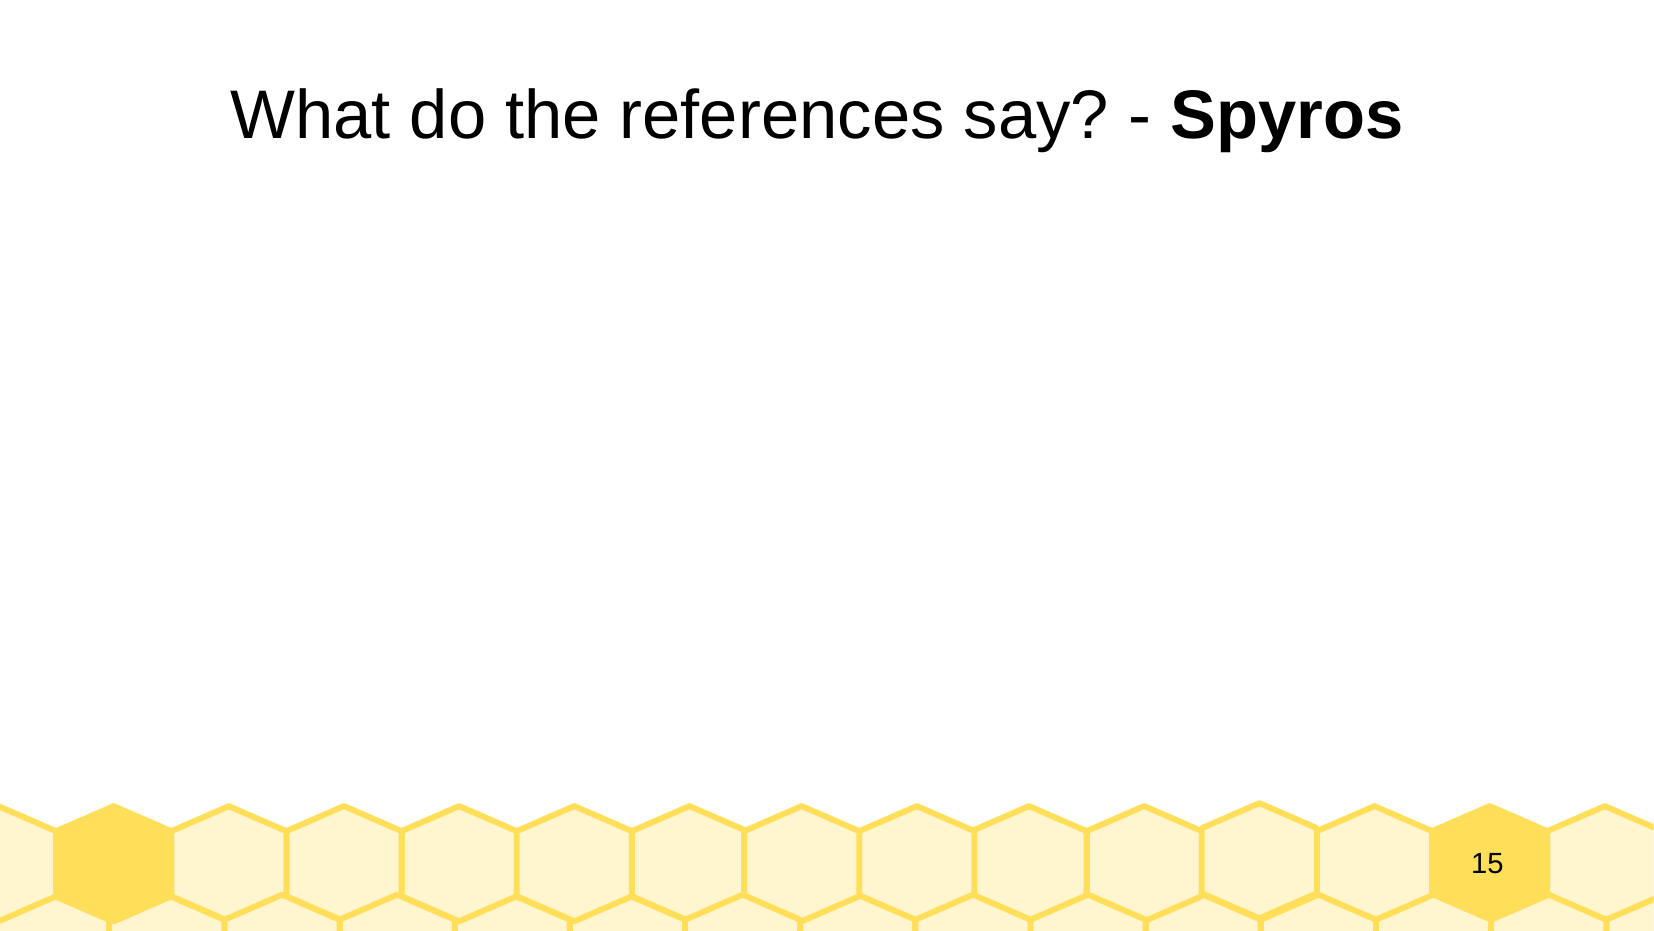

# What do the references say? - Spyros